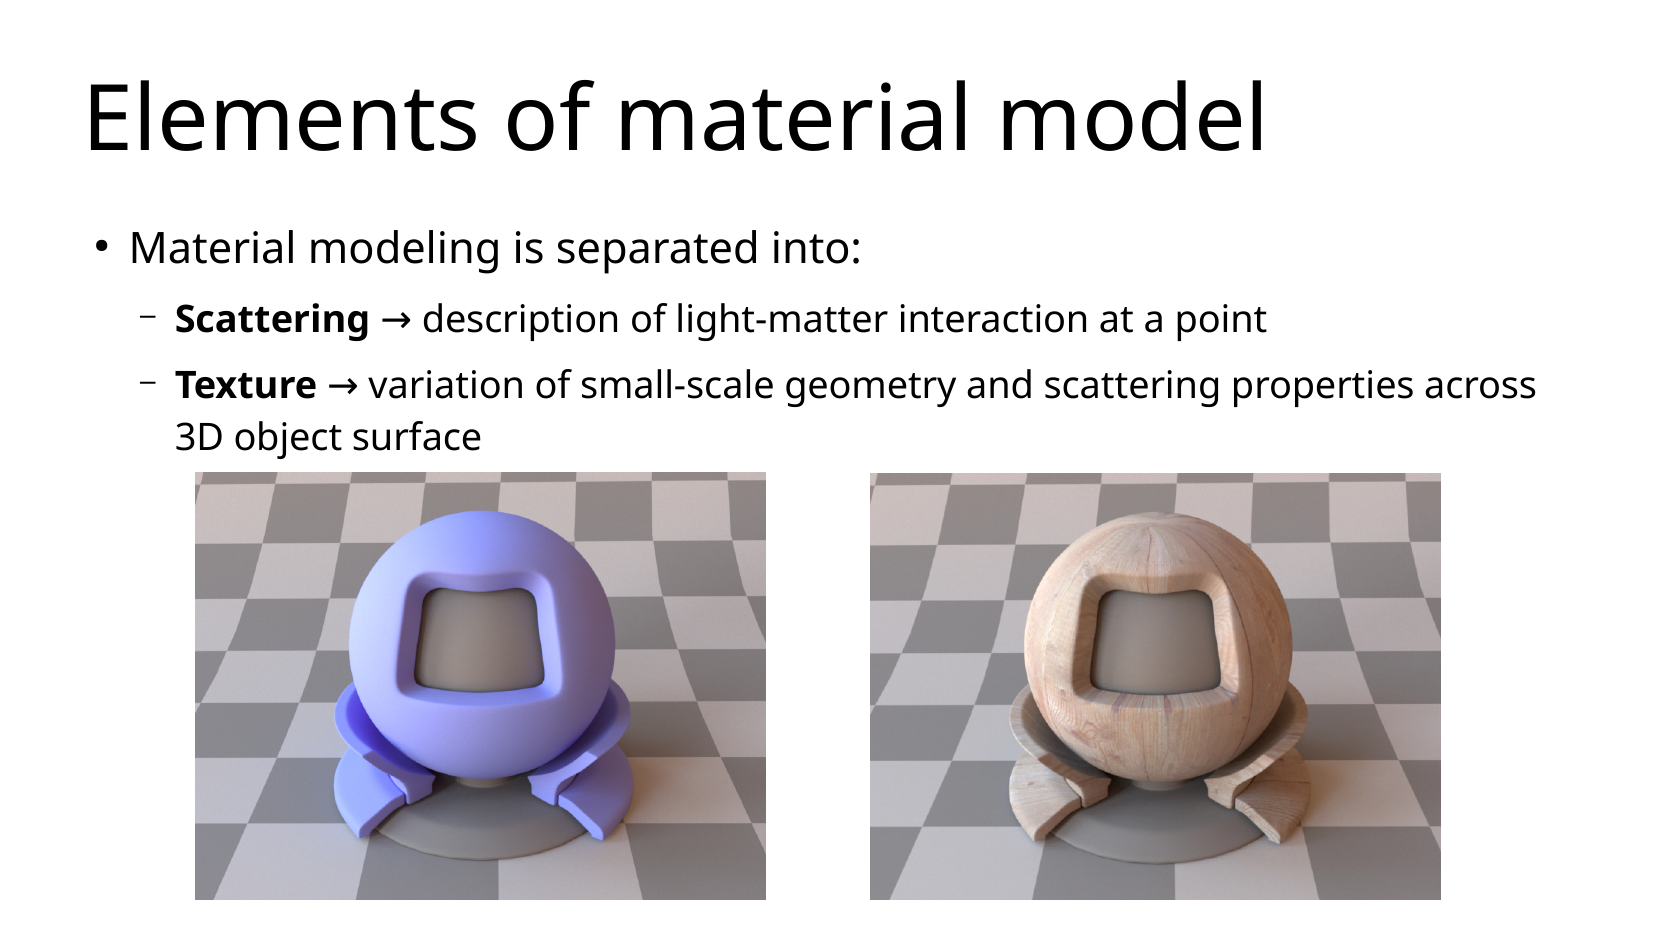

# Elements of material model
Material modeling is separated into:
Scattering → description of light-matter interaction at a point
Texture → variation of small-scale geometry and scattering properties across 3D object surface